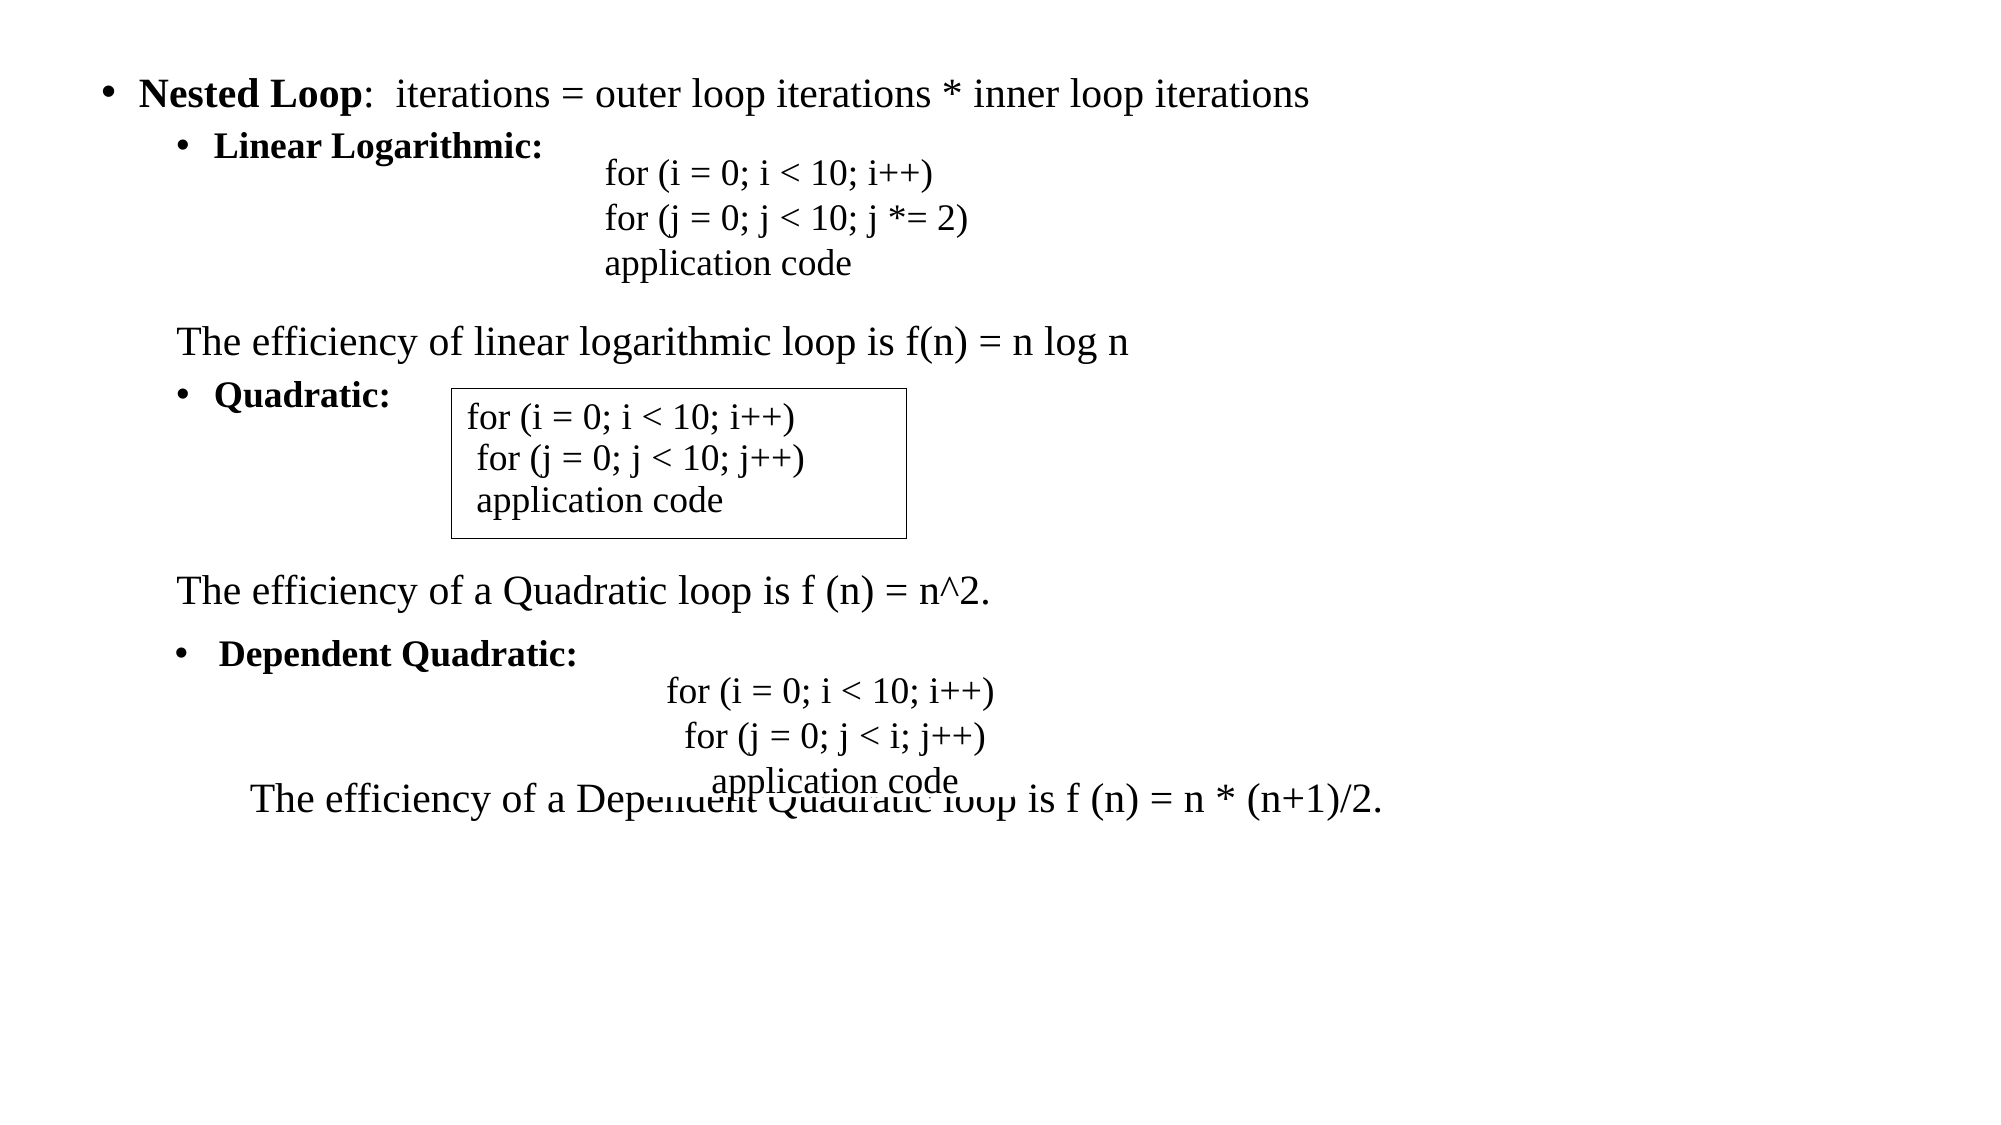

# Nested Loop: iterations = outer loop iterations * inner loop iterations
Linear Logarithmic:
	The efficiency of linear logarithmic loop is f(n) = n log n
Quadratic:
	The efficiency of a Quadratic loop is f (n) = n^2.
Dependent Quadratic:
	The efficiency of a Dependent Quadratic loop is f (n) = n * (n+1)/2.
for (i = 0; i < 10; i++)
for (j = 0; j < 10; j *= 2) application code
| for (i = 0; i < 10; i++) for (j = 0; j < 10; j++) application code |
| --- |
for (i = 0; i < 10; i++)
 for (j = 0; j < i; j++)
 application code